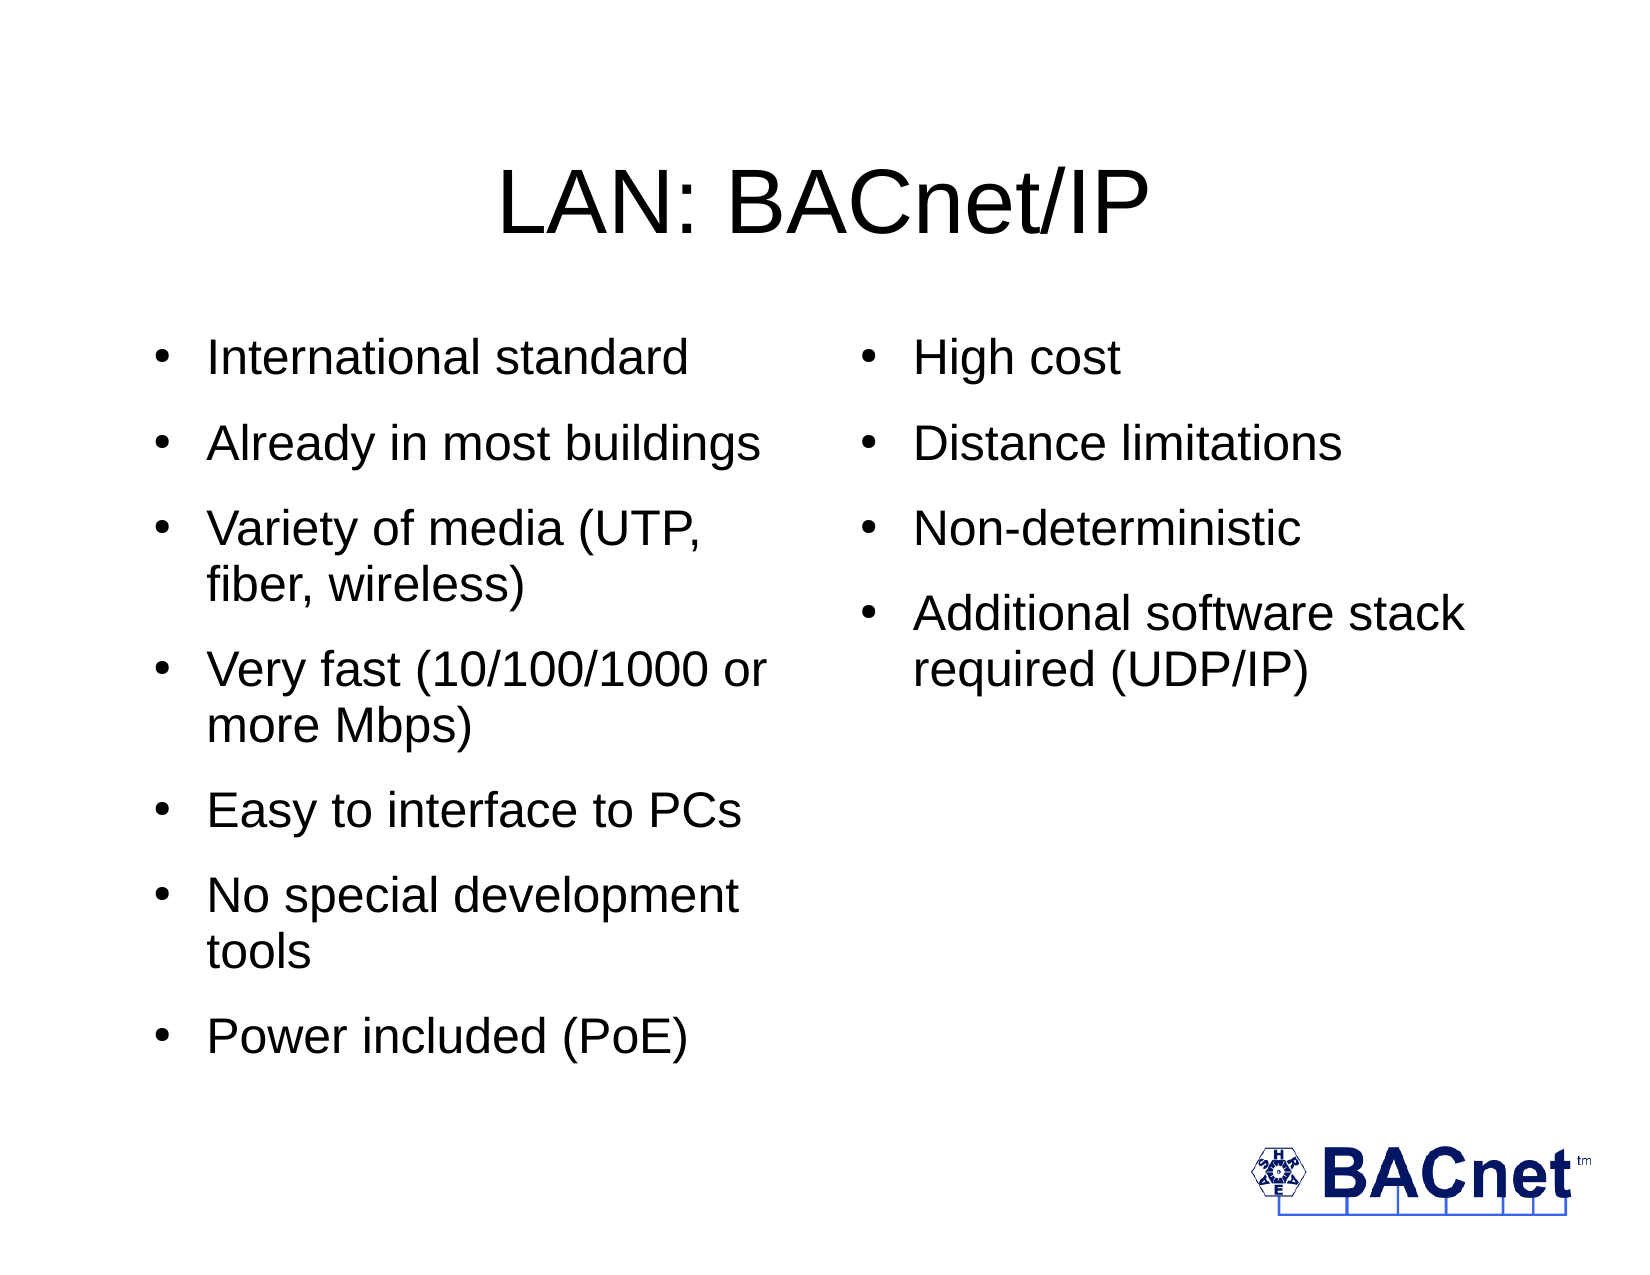

# LAN: BACnet/IP
International standard
Already in most buildings
Variety of media (UTP, fiber, wireless)
Very fast (10/100/1000 or more Mbps)
Easy to interface to PCs
No special development tools
Power included (PoE)
High cost
Distance limitations
Non-deterministic
Additional software stack required (UDP/IP)